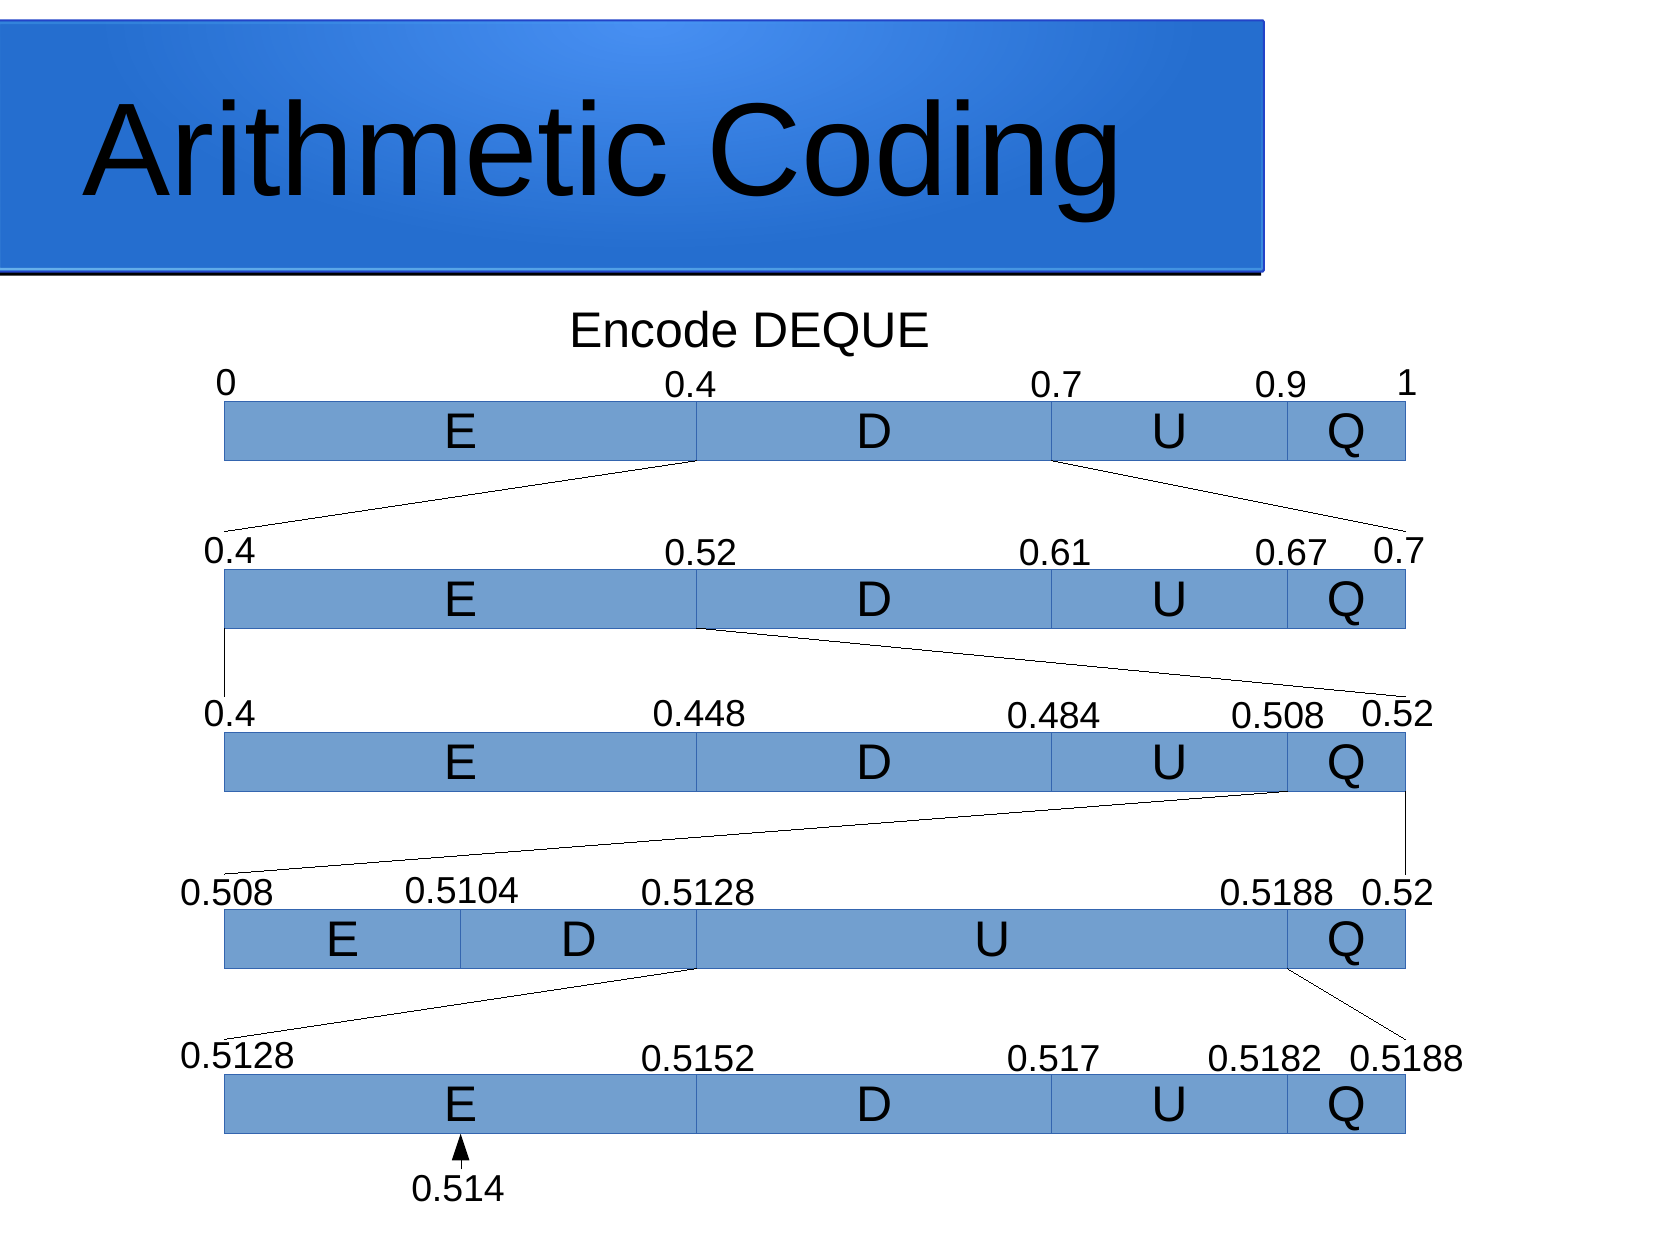

# Arithmetic Coding
Encode DEQUE
0
1
0.4
0.7
0.9
E
D
U
Q
0.4
0.7
0.52
0.61
0.67
E
D
U
Q
0.4
0.448
0.52
0.484
0.508
E
D
U
Q
0.5104
0.508
0.5128
0.5188
0.52
E
D
U
Q
0.5128
0.5152
0.517
0.5182
0.5188
E
D
U
Q
0.514